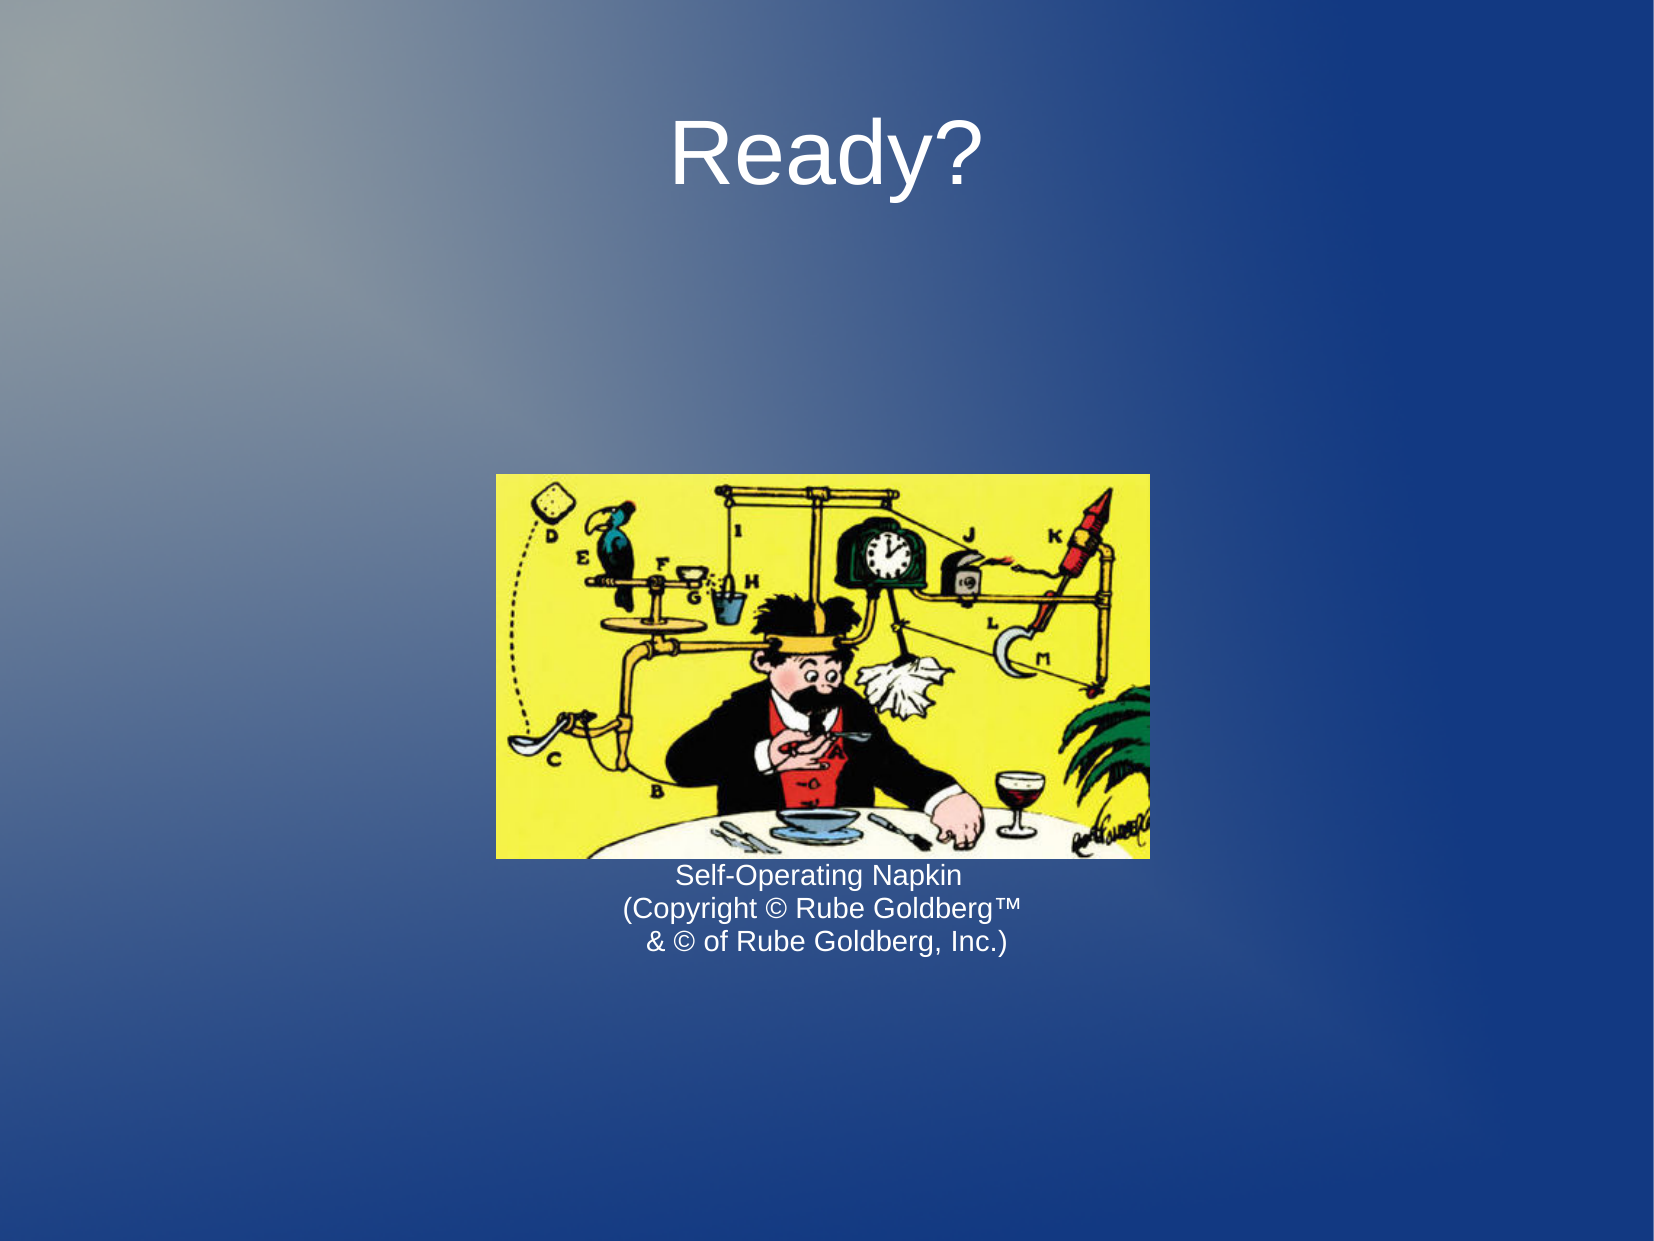

# Ready?
Self-Operating Napkin
(Copyright © Rube Goldberg™
 & © of Rube Goldberg, Inc.)